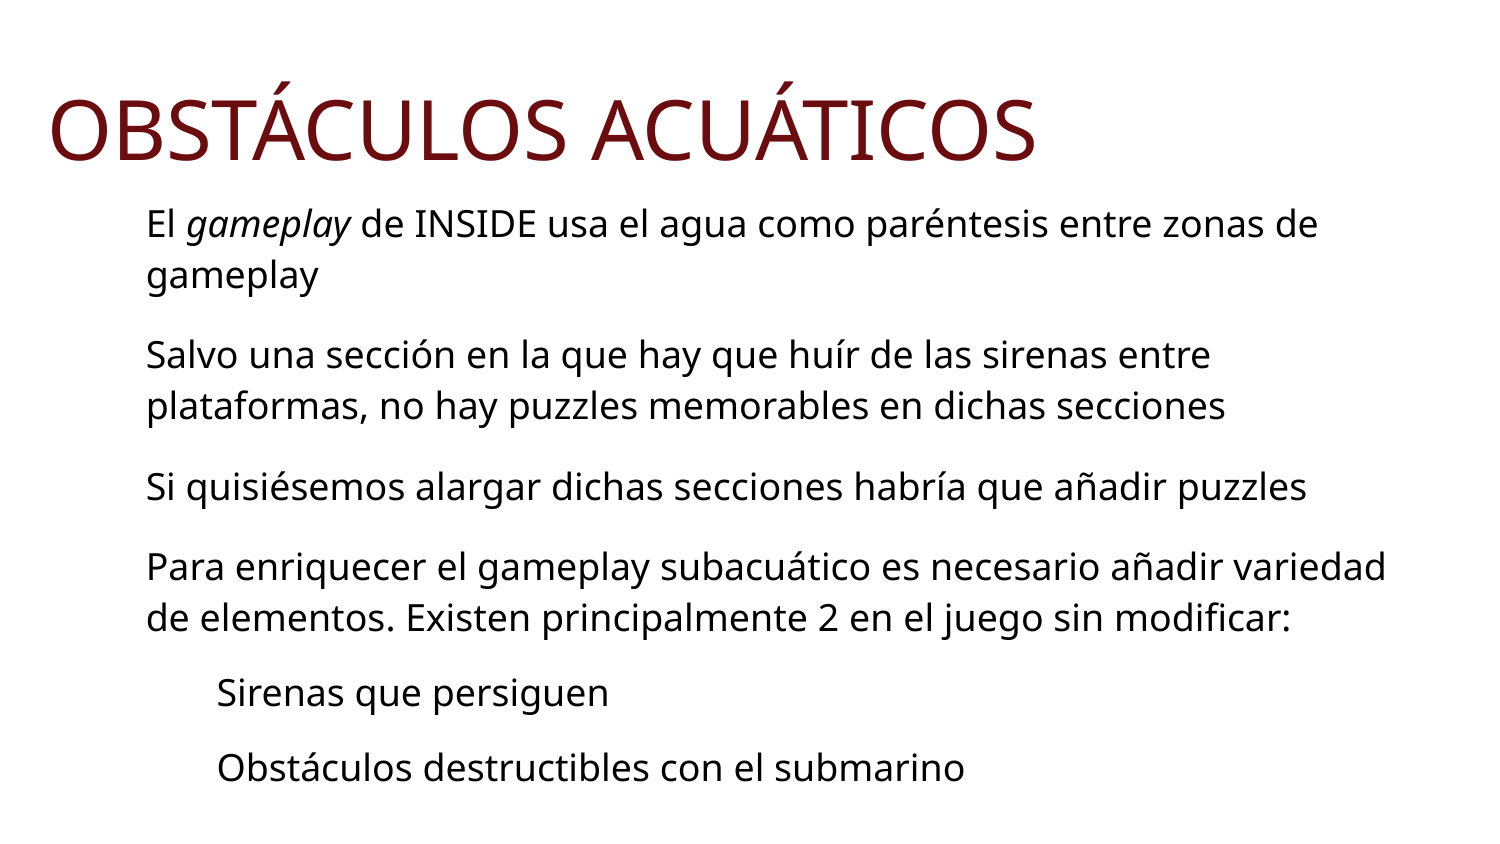

# OBSTÁCULOS ACUÁTICOS
El gameplay de INSIDE usa el agua como paréntesis entre zonas de gameplay
Salvo una sección en la que hay que huír de las sirenas entre plataformas, no hay puzzles memorables en dichas secciones
Si quisiésemos alargar dichas secciones habría que añadir puzzles
Para enriquecer el gameplay subacuático es necesario añadir variedad de elementos. Existen principalmente 2 en el juego sin modificar:
Sirenas que persiguen
Obstáculos destructibles con el submarino